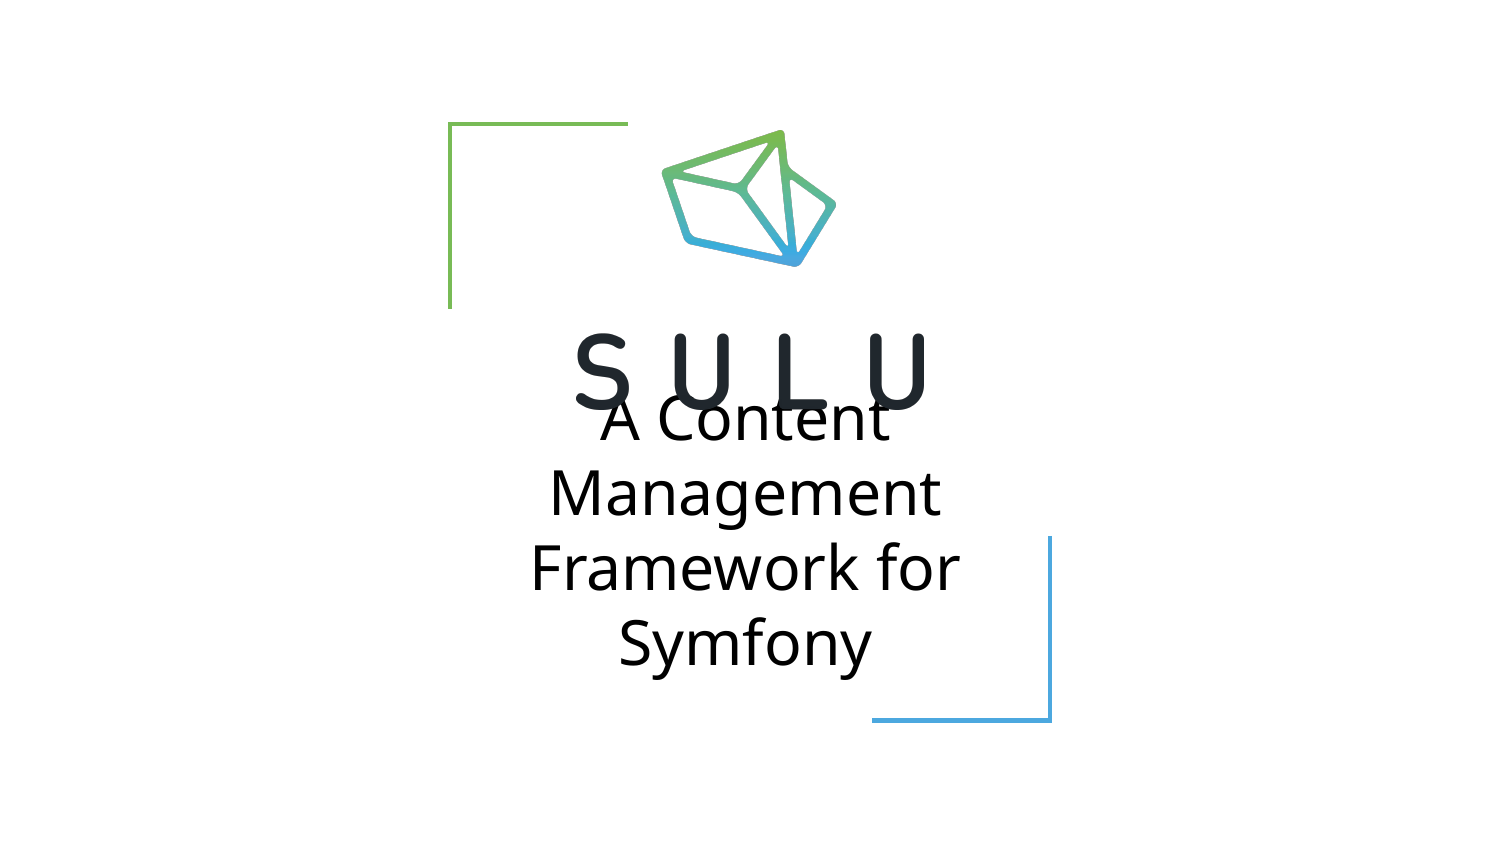

# A Content Management Framework for Symfony